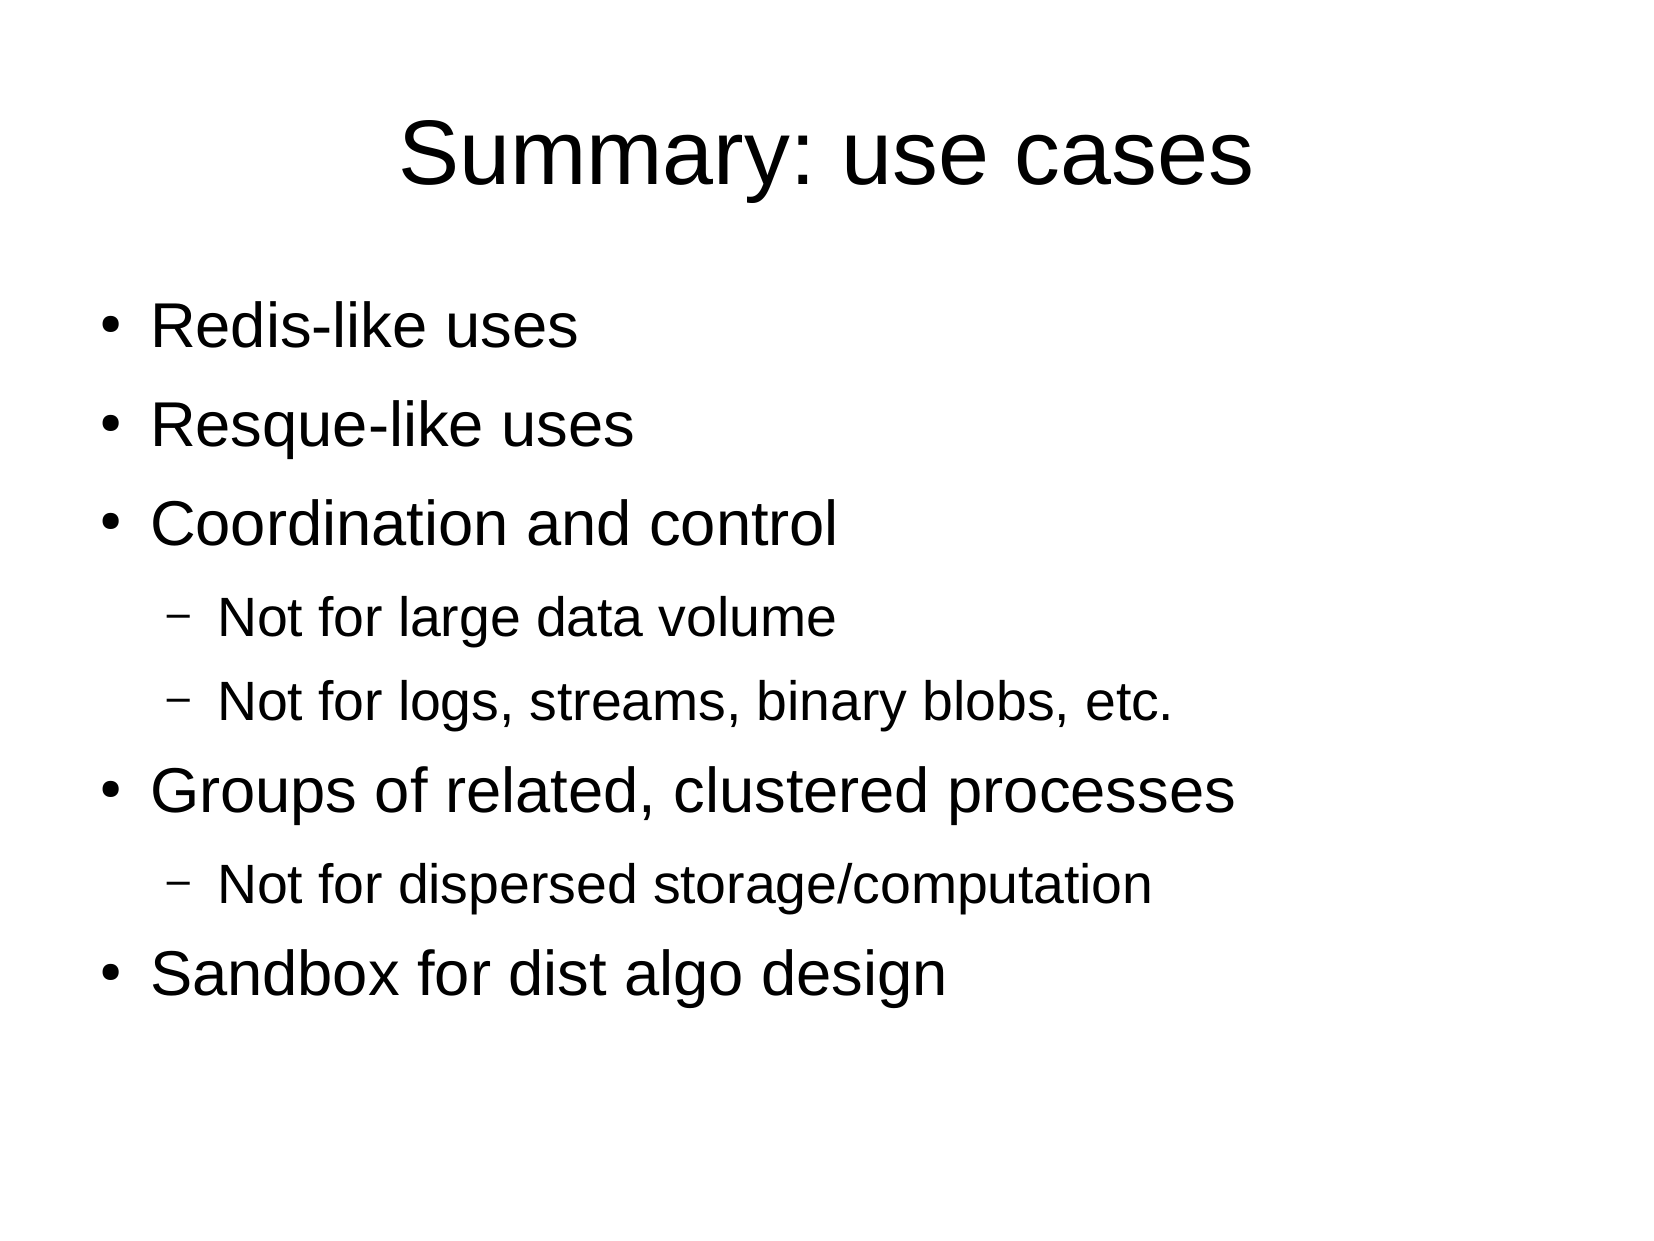

# Summary: use cases
Redis-like uses
Resque-like uses
Coordination and control
Not for large data volume
Not for logs, streams, binary blobs, etc.
Groups of related, clustered processes
Not for dispersed storage/computation
Sandbox for dist algo design